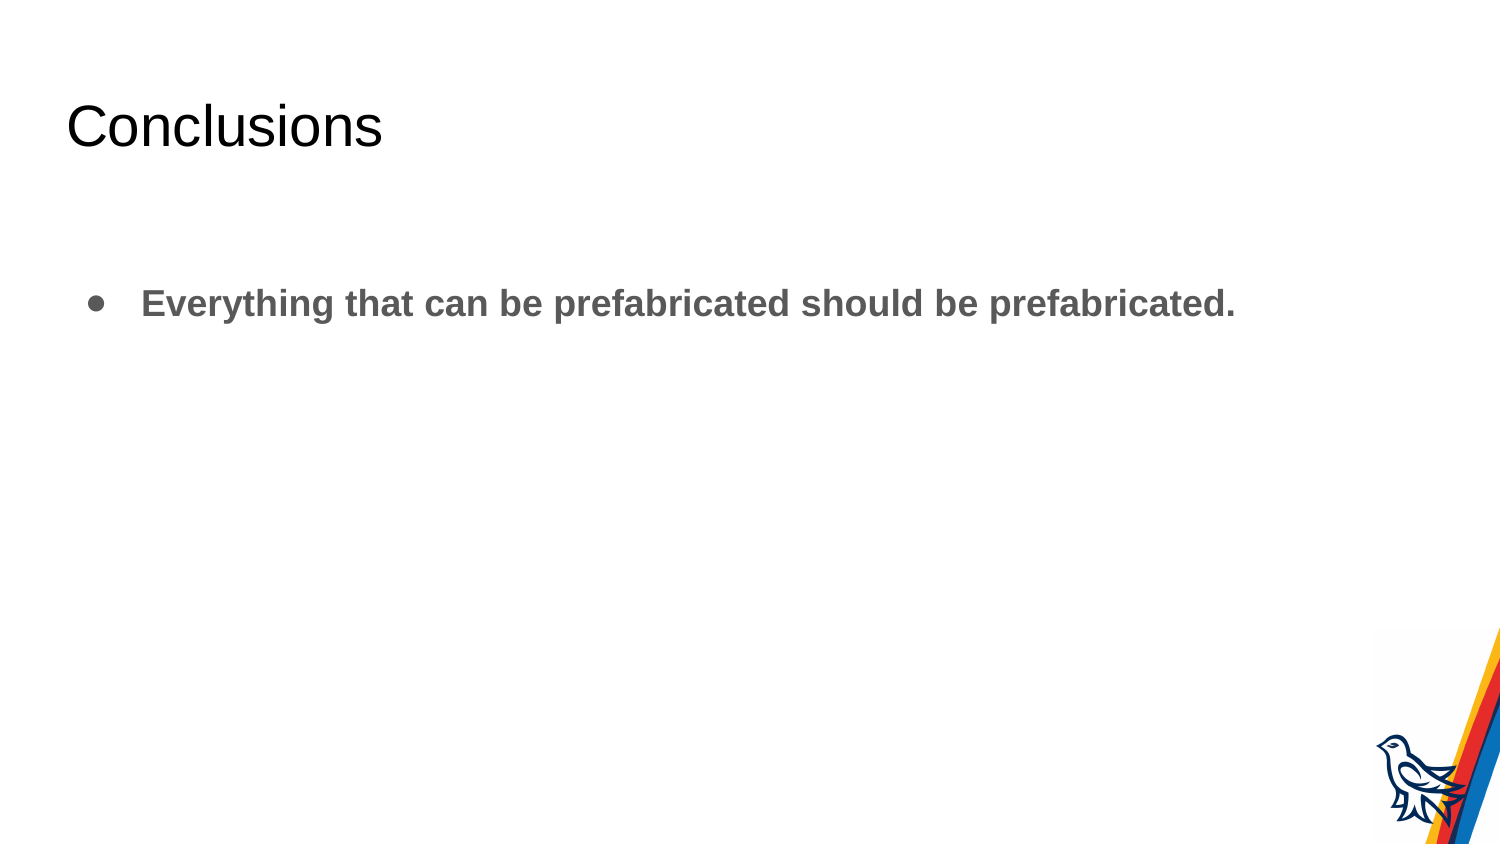

# Conclusions
Everything that can be prefabricated should be prefabricated.